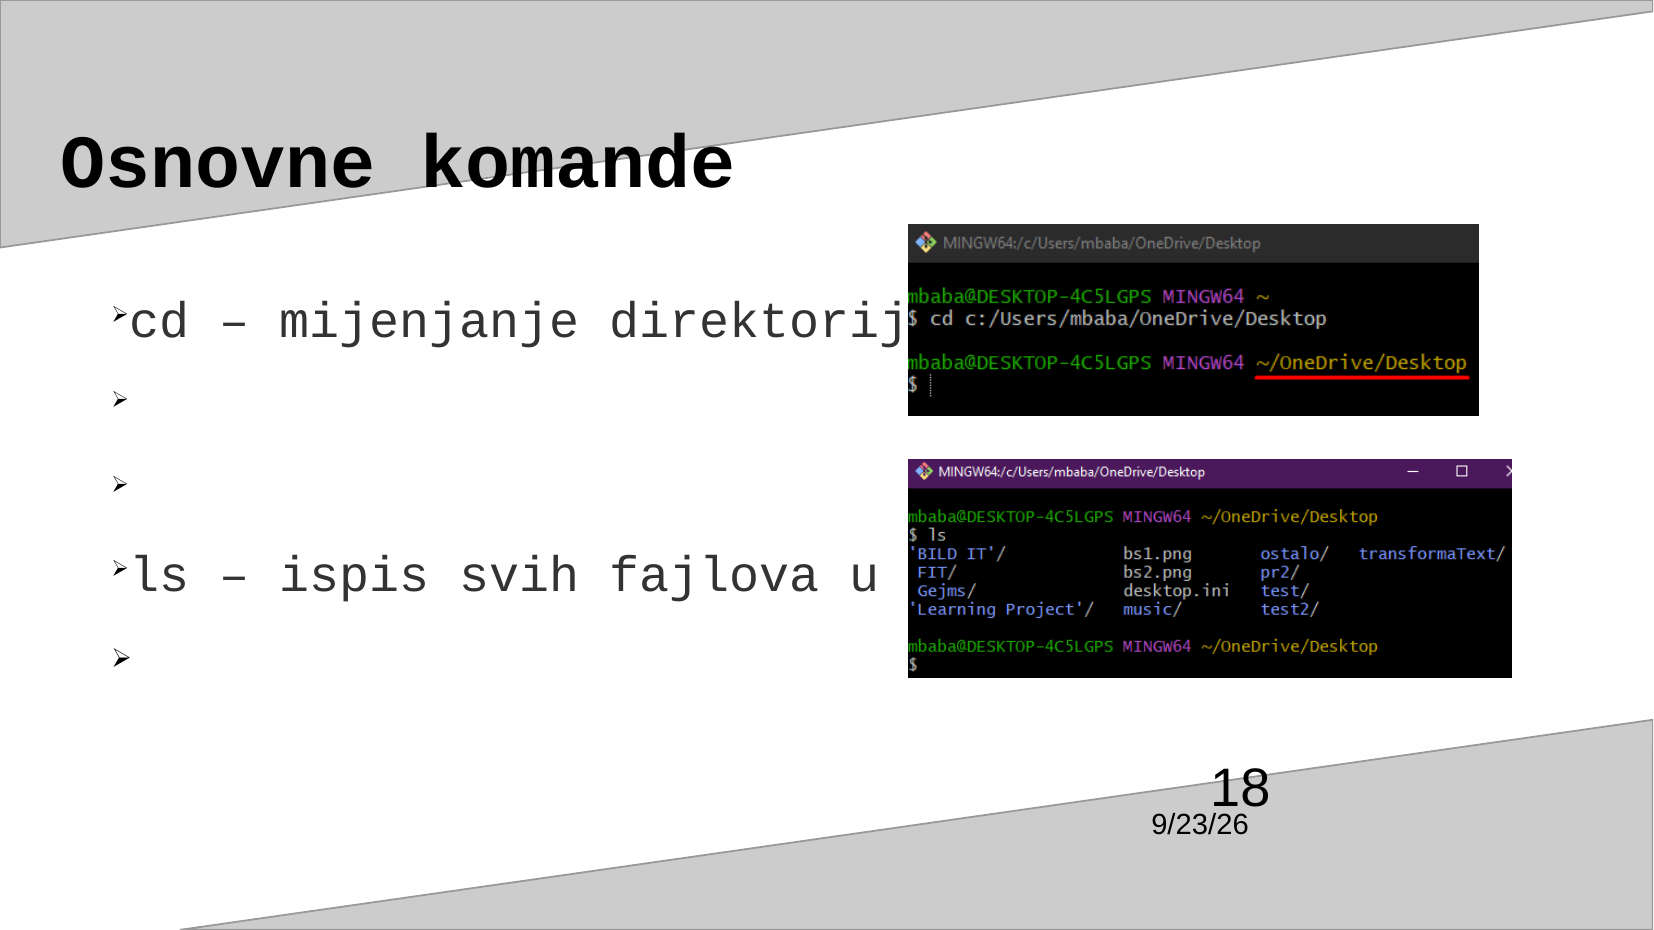

Osnovne komande
# cd – mijenjanje direktorija (foldera)
ls – ispis svih fajlova u direktoriju
17